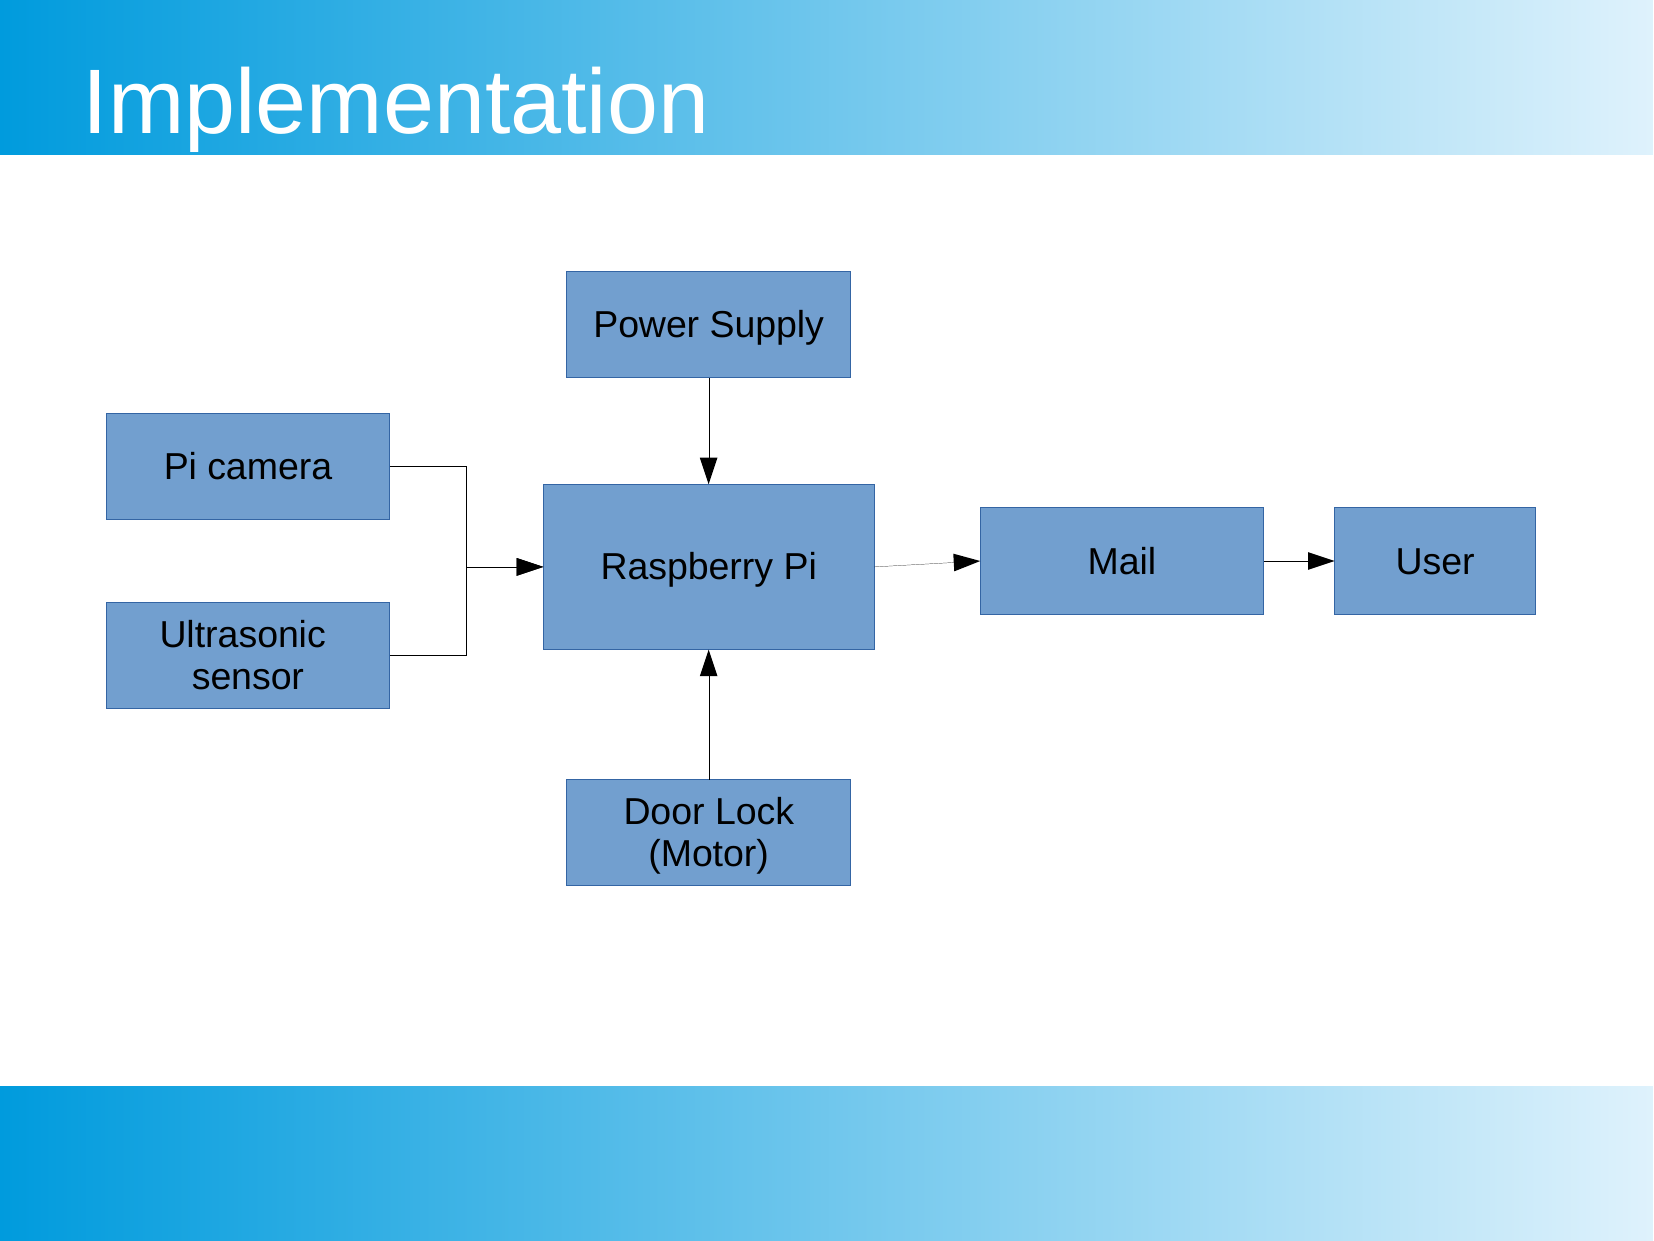

# Implementation
Power Supply
Pi camera
Raspberry Pi
Mail
User
Ultrasonic
sensor
Door Lock
(Motor)